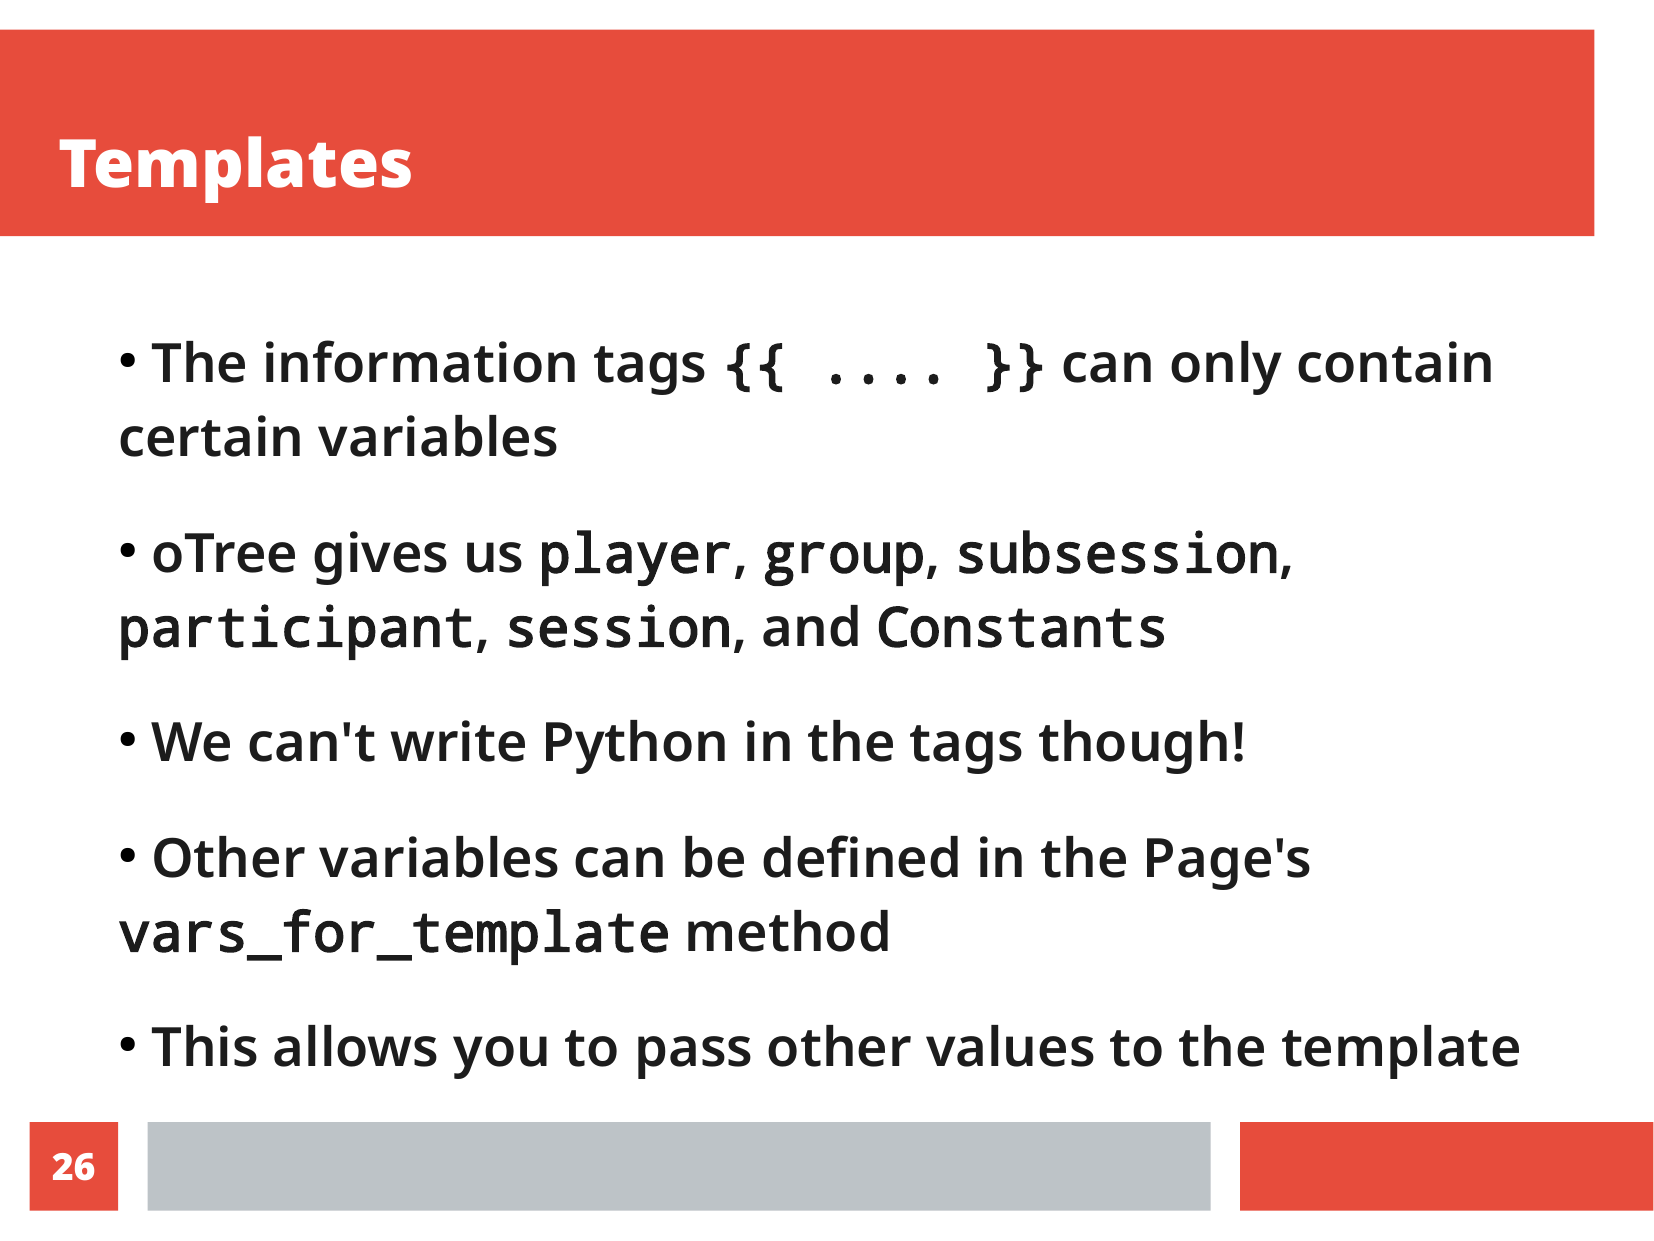

# Templates
 The information tags {{ .... }} can only contain certain variables
 oTree gives us player, group, subsession, participant, session, and Constants
 We can't write Python in the tags though!
 Other variables can be defined in the Page's vars_for_template method
 This allows you to pass other values to the template
26